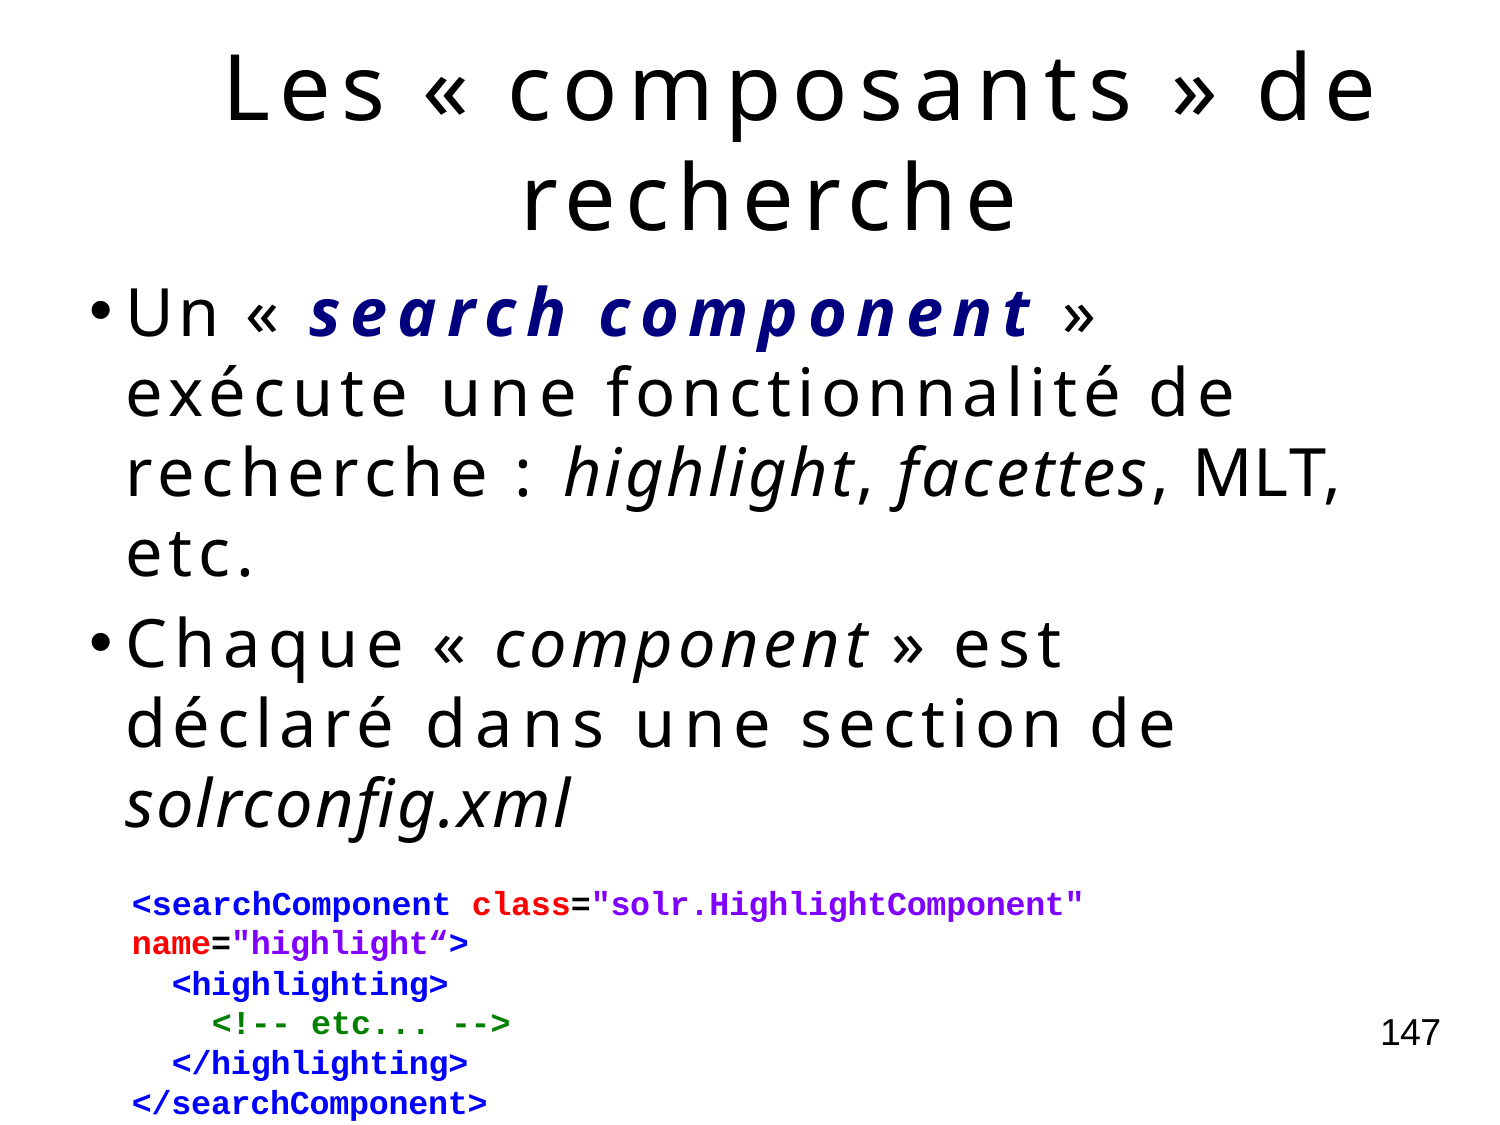

# Les « composants » de recherche
Un « search component » exécute une fonctionnalité de recherche : highlight, facettes, MLT, etc.
Chaque « component » est déclaré dans une section de solrconfig.xml
<searchComponent class="solr.HighlightComponent" name="highlight“>
<highlighting>
<!-- etc... -->
</highlighting>
</searchComponent>
147